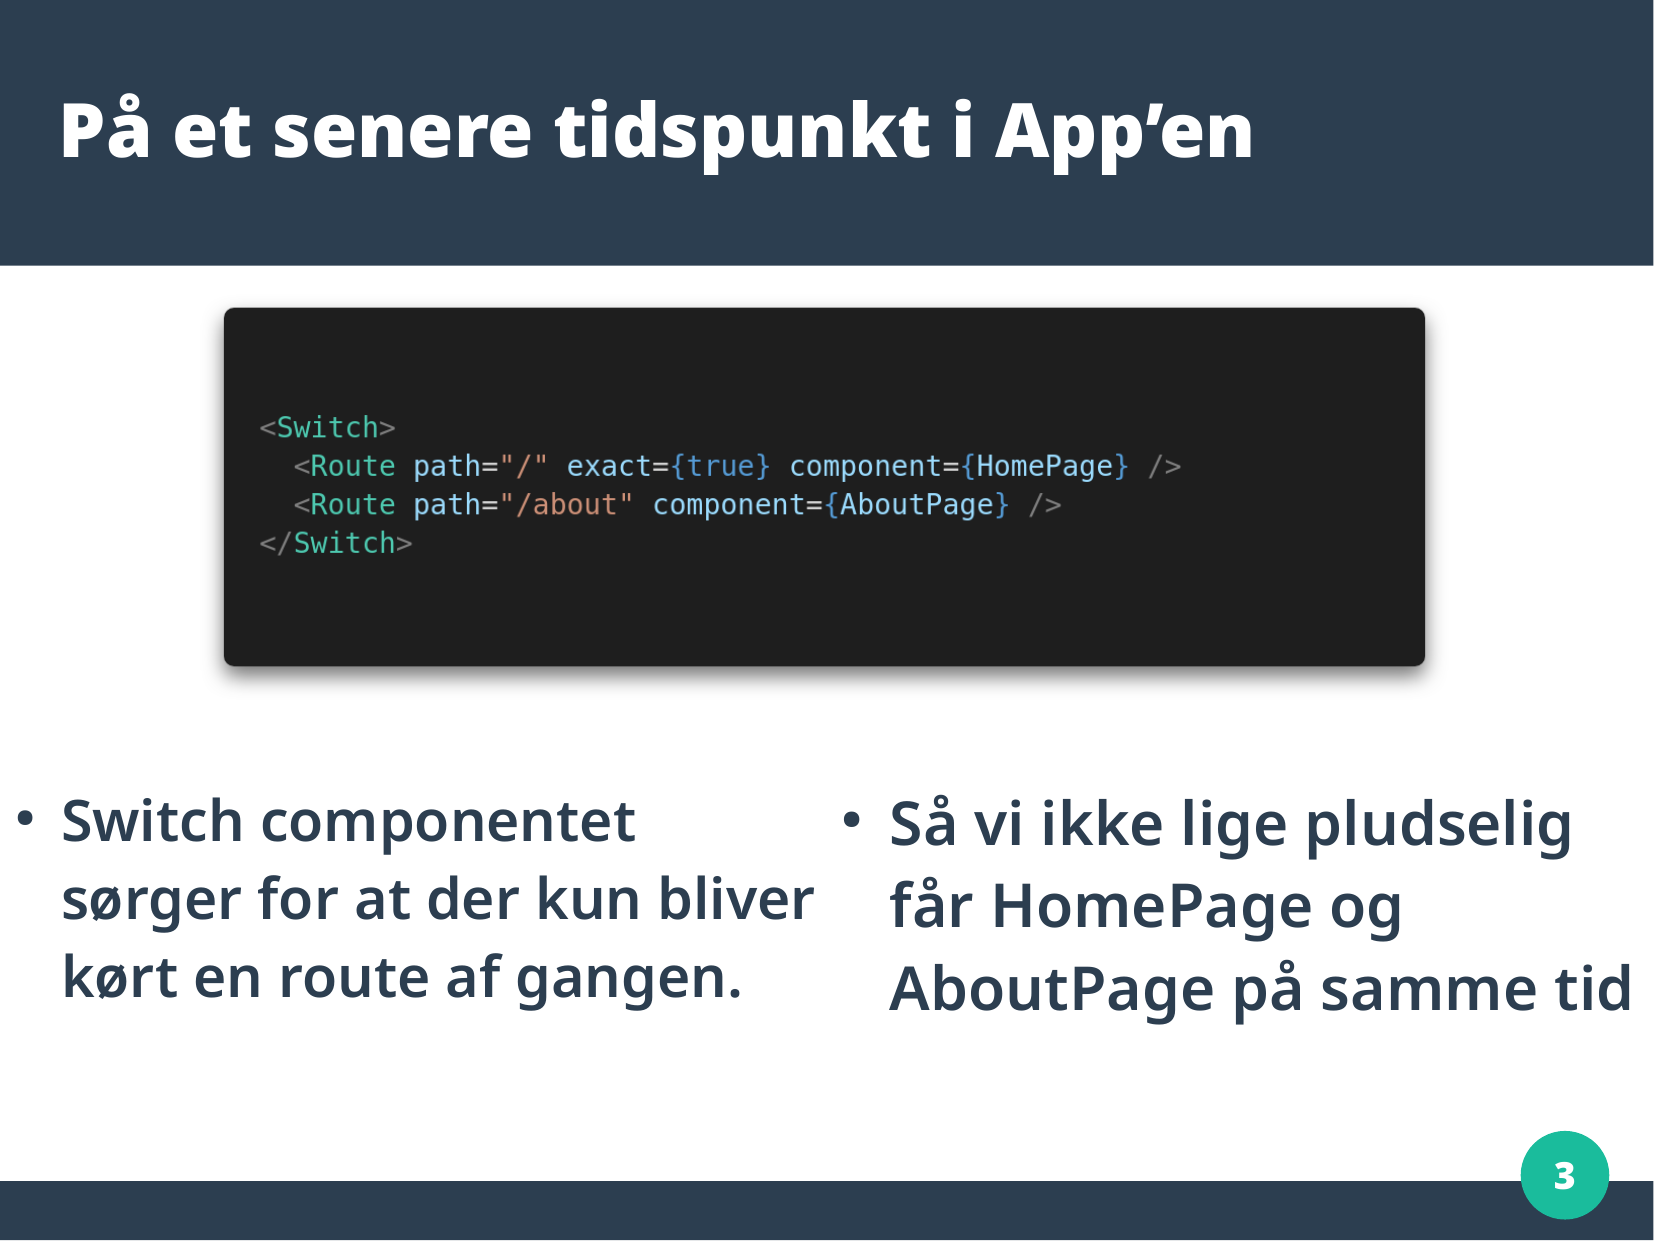

# På et senere tidspunkt i App’en
Switch componentet sørger for at der kun bliver kørt en route af gangen.
Så vi ikke lige pludselig får HomePage og AboutPage på samme tid
3